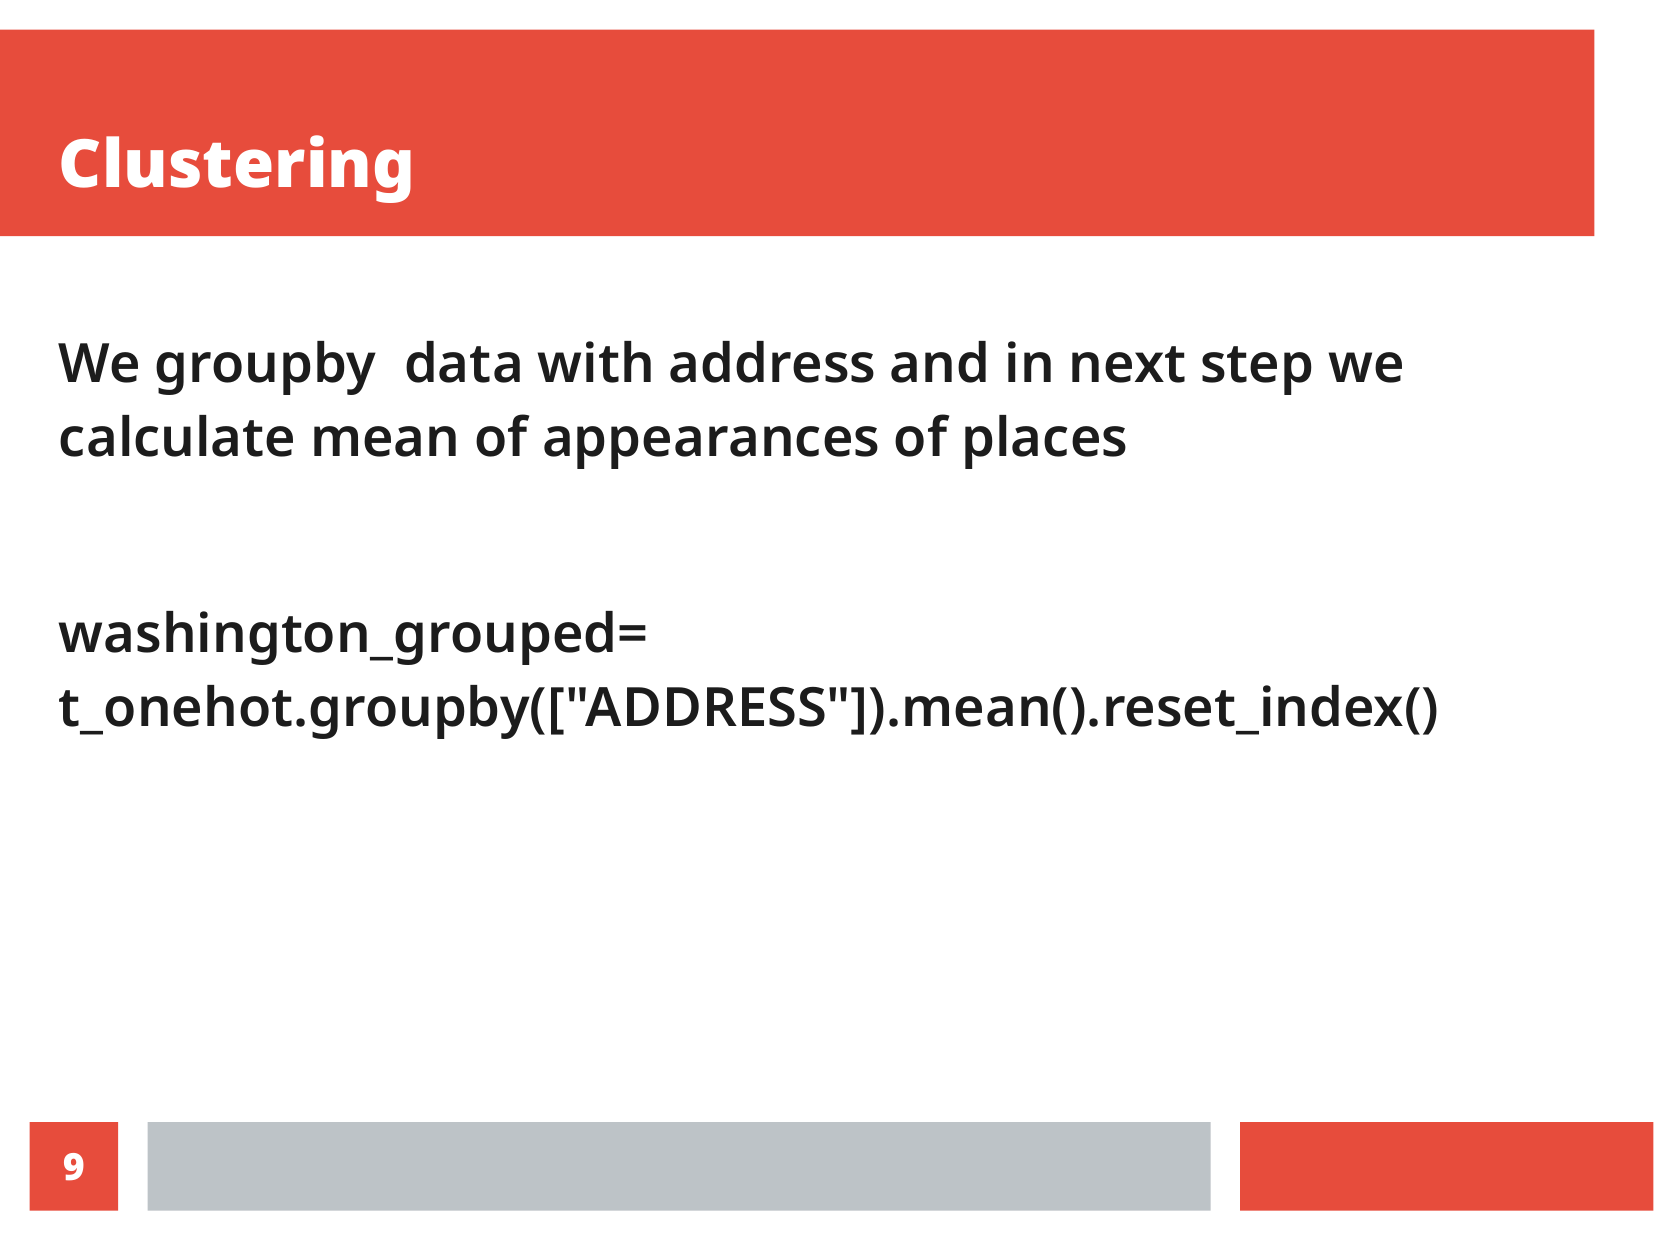

# Clustering
We groupby data with address and in next step we calculate mean of appearances of places
washington_grouped= t_onehot.groupby(["ADDRESS"]).mean().reset_index()
9